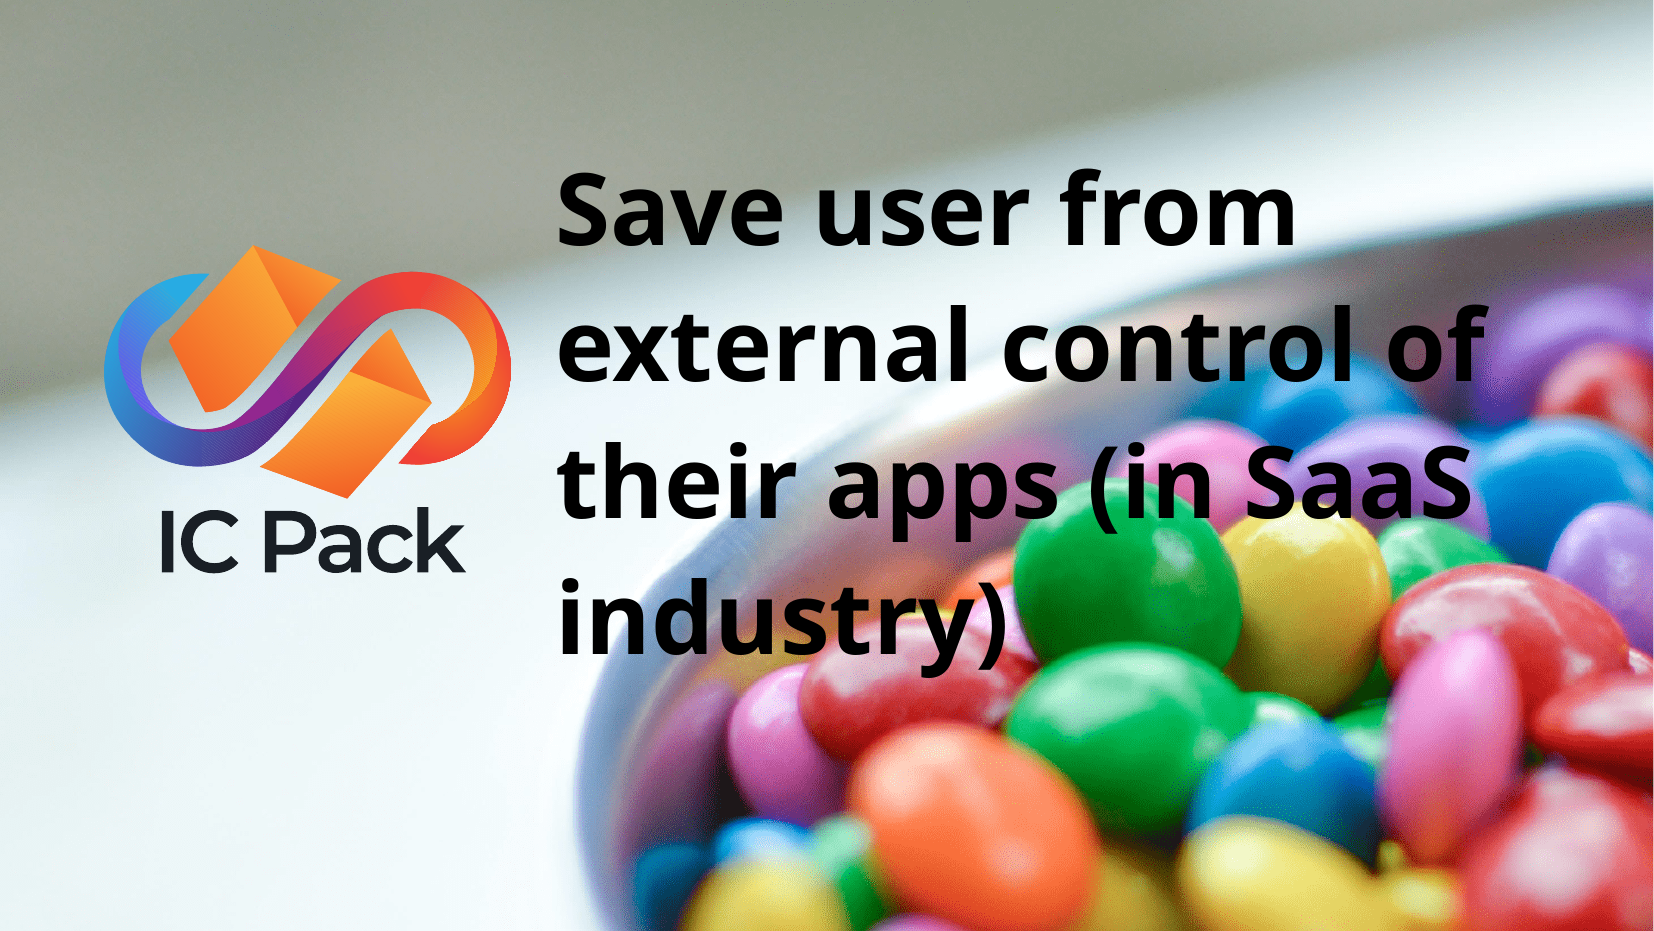

# Save user from external control of their apps (in SaaS industry)